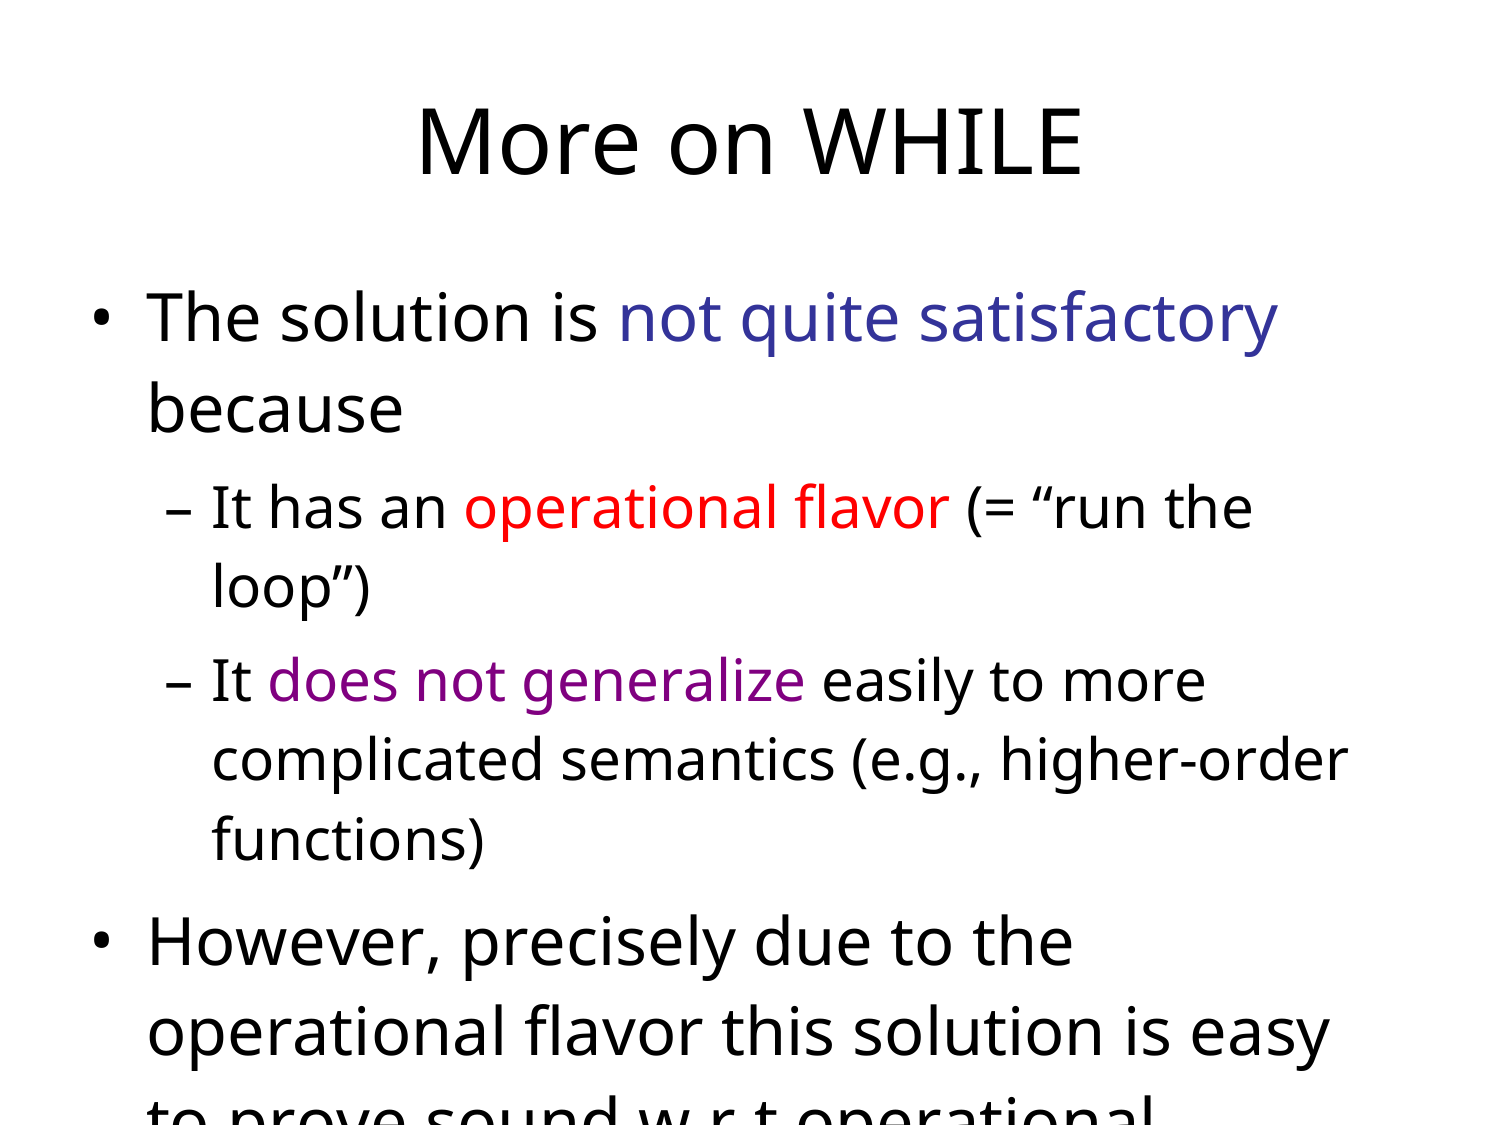

# More on WHILE
The solution is not quite satisfactory because
It has an operational flavor (= “run the loop”)
It does not generalize easily to more complicated semantics (e.g., higher-order functions)
However, precisely due to the operational flavor this solution is easy to prove sound w.r.t operational semantics